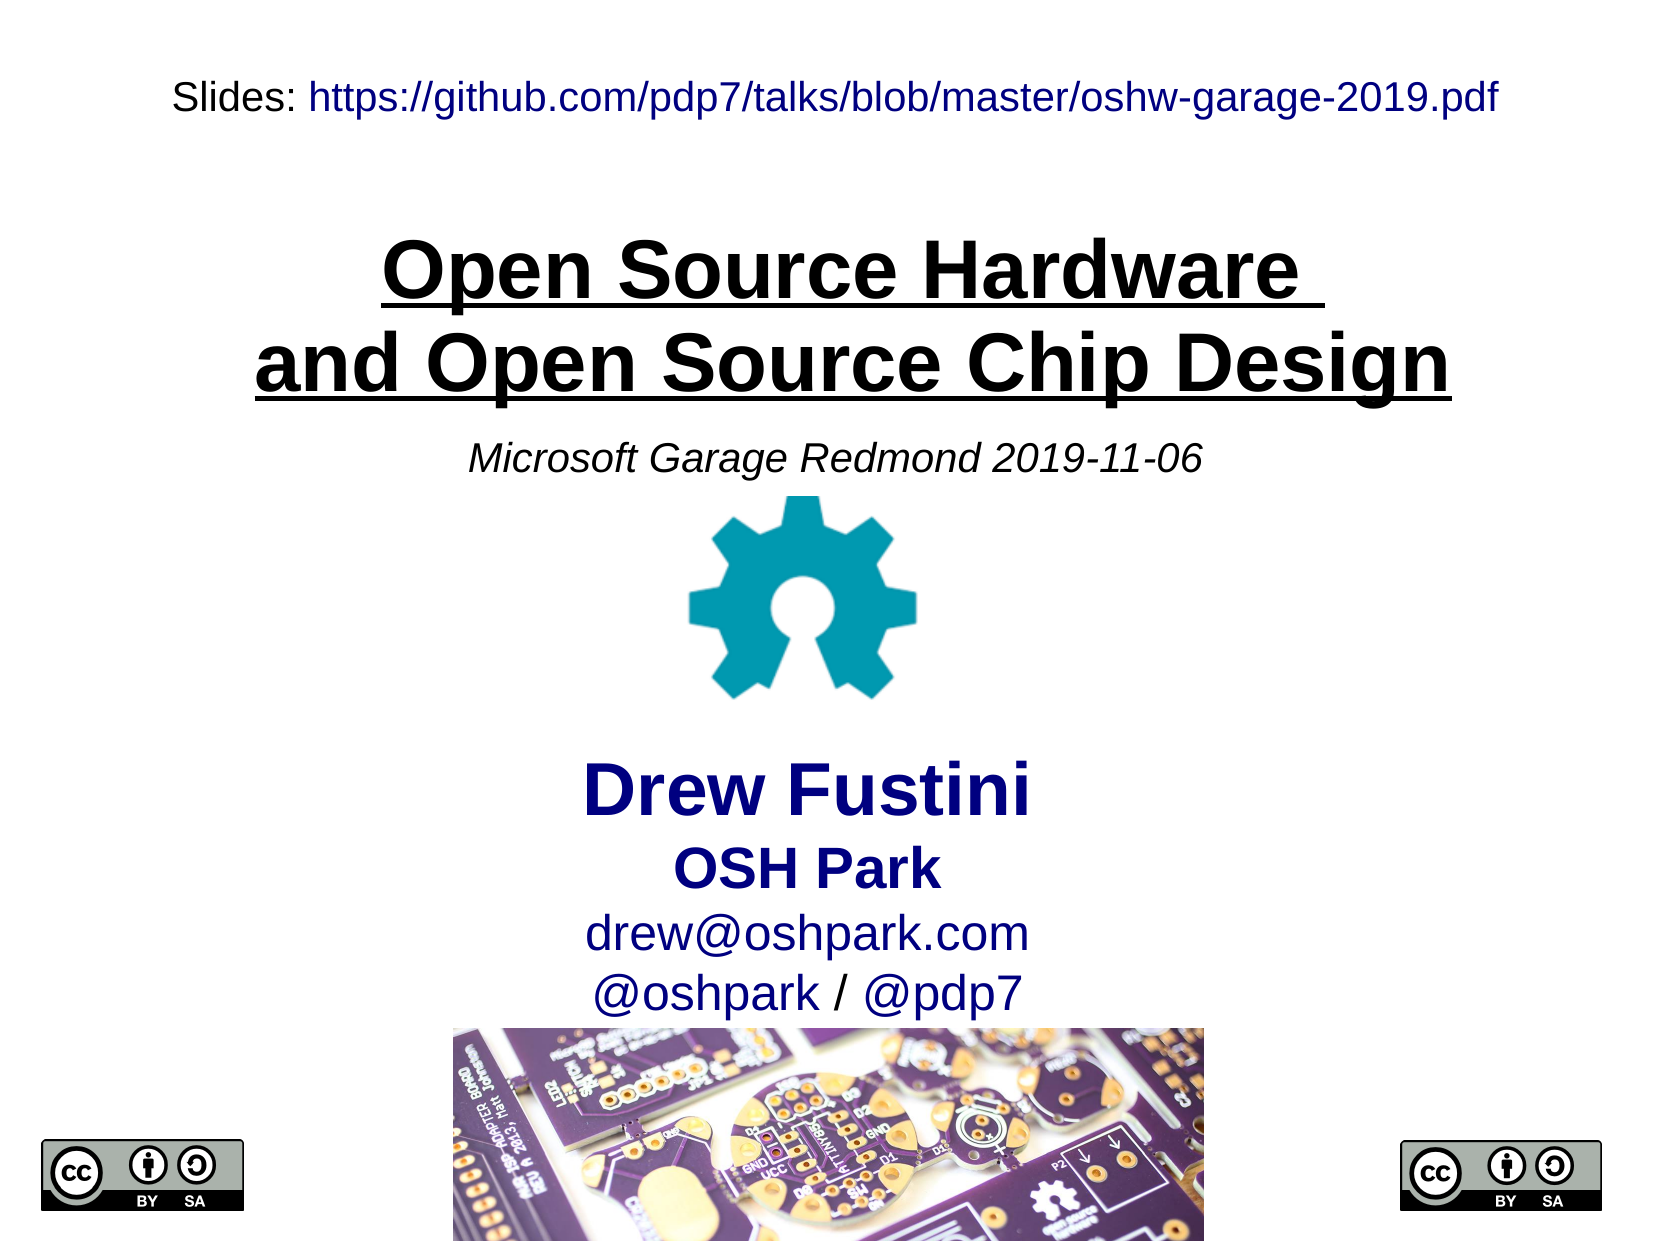

Drew Fustini
OSH Park
drew@oshpark.com
@oshpark / @pdp7
Slides: https://github.com/pdp7/talks/blob/master/oshw-garage-2019.pdf
Open Source Hardware
and Open Source Chip Design
Microsoft Garage Redmond 2019-11-06